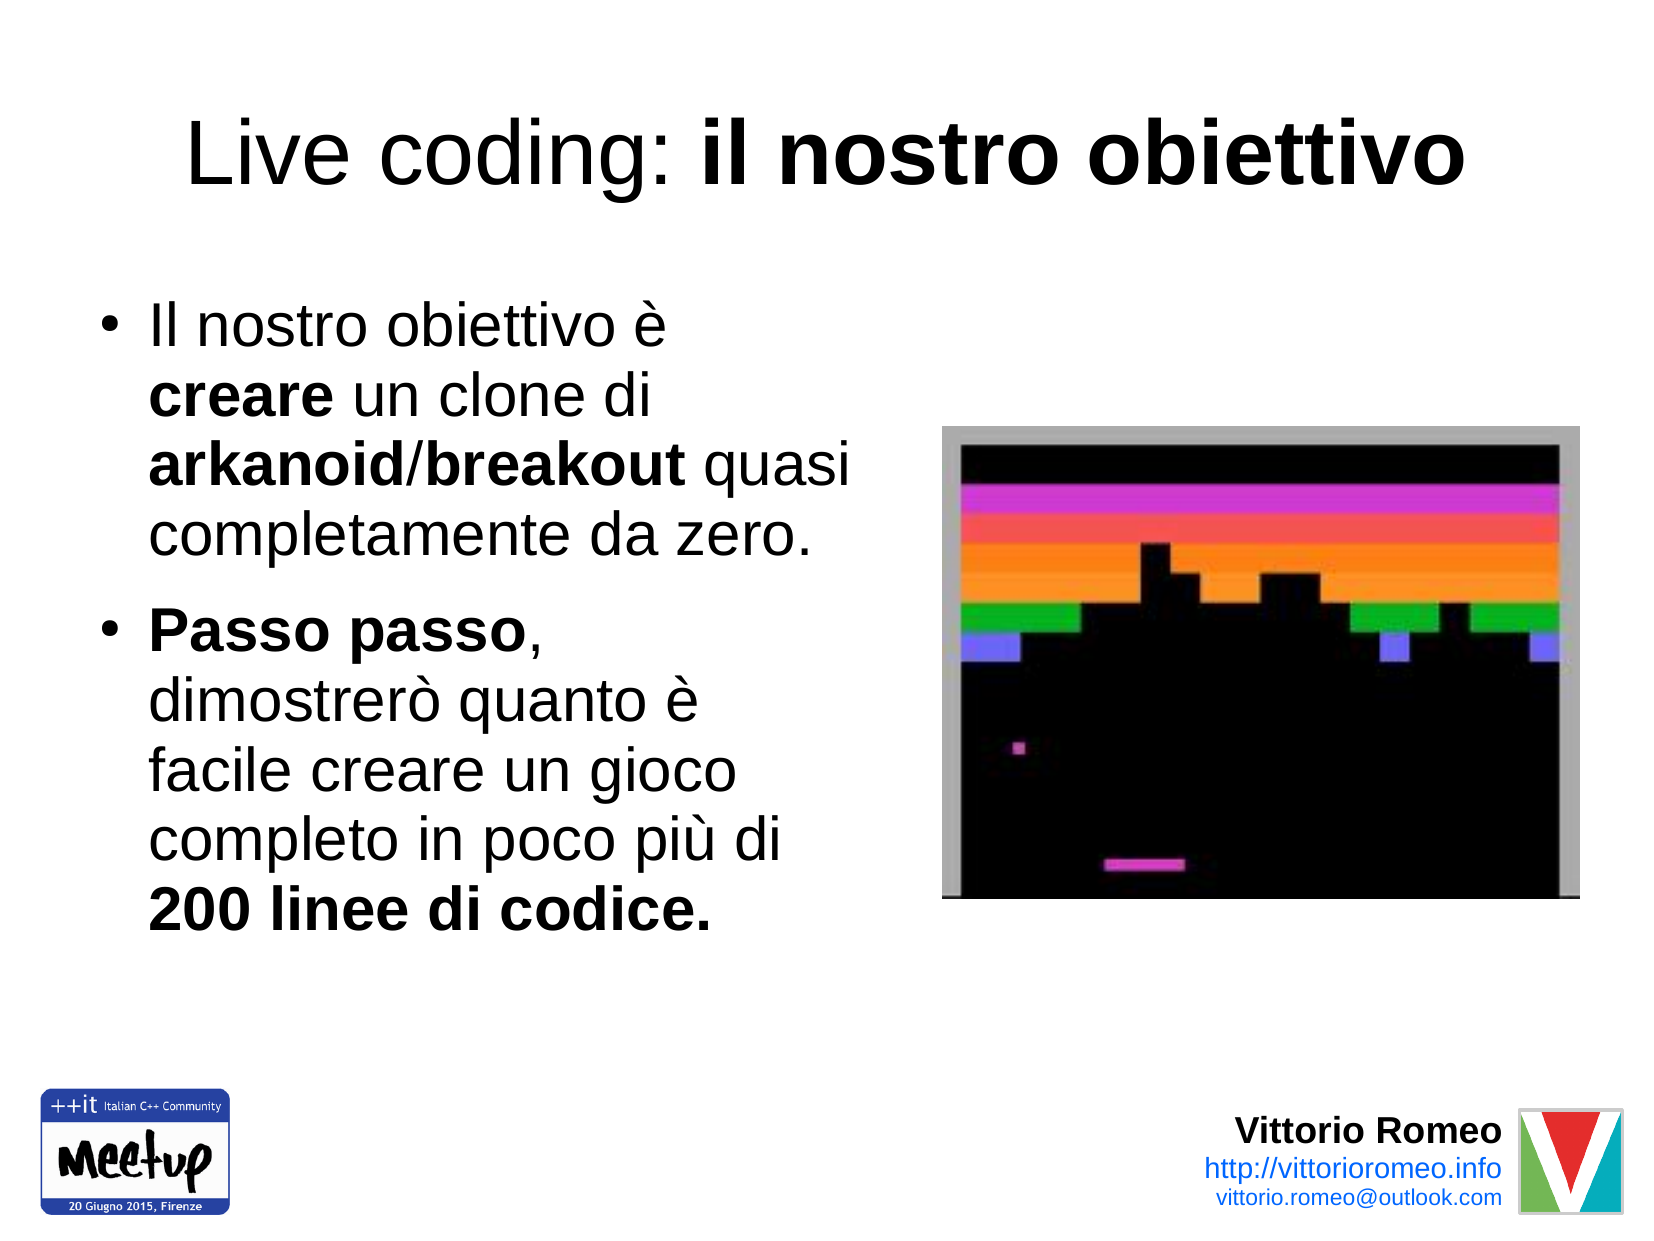

# Live coding: il nostro obiettivo
Il nostro obiettivo è creare un clone di arkanoid/breakout quasi completamente da zero.
Passo passo, dimostrerò quanto è facile creare un gioco completo in poco più di 200 linee di codice.